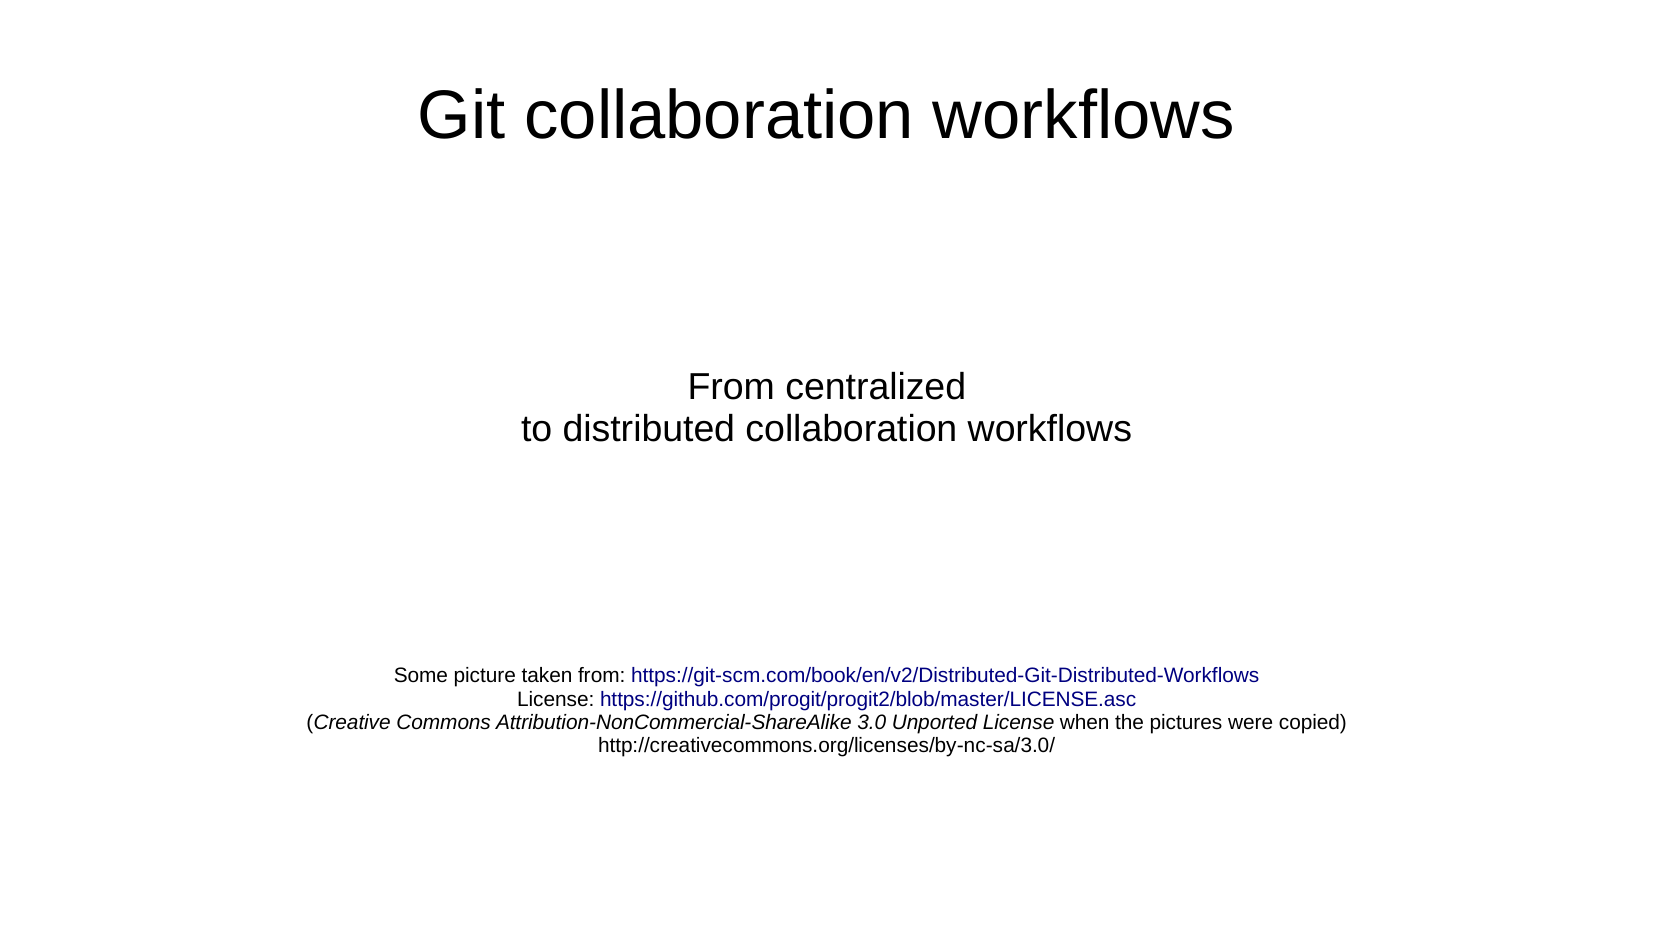

# Git collaboration workflows
From centralized
to distributed collaboration workflows
Some picture taken from: https://git-scm.com/book/en/v2/Distributed-Git-Distributed-Workflows
License: https://github.com/progit/progit2/blob/master/LICENSE.asc
(Creative Commons Attribution-NonCommercial-ShareAlike 3.0 Unported License when the pictures were copied)
http://creativecommons.org/licenses/by-nc-sa/3.0/